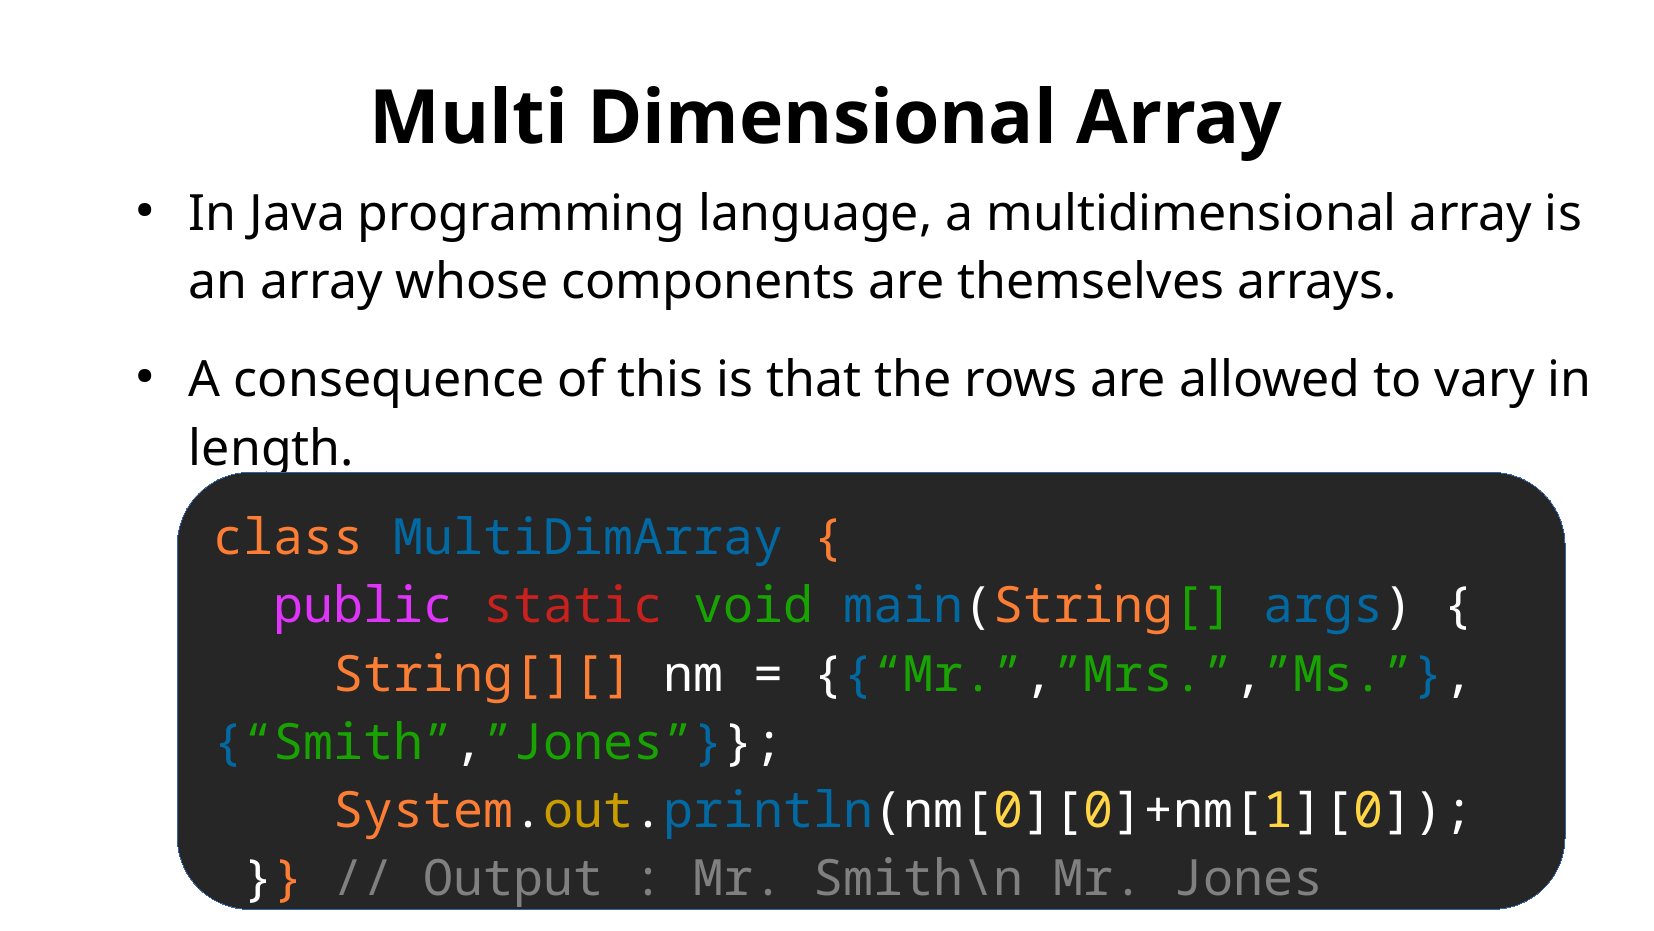

# Multi Dimensional Array
In Java programming language, a multidimensional array is an array whose components are themselves arrays.
A consequence of this is that the rows are allowed to vary in length.
class MultiDimArray {
 public static void main(String[] args) {
 String[][] nm = {{“Mr.”,”Mrs.”,”Ms.”},{“Smith”,”Jones”}};
 System.out.println(nm[0][0]+nm[1][0]);
 }} // Output : Mr. Smith\n Mr. Jones